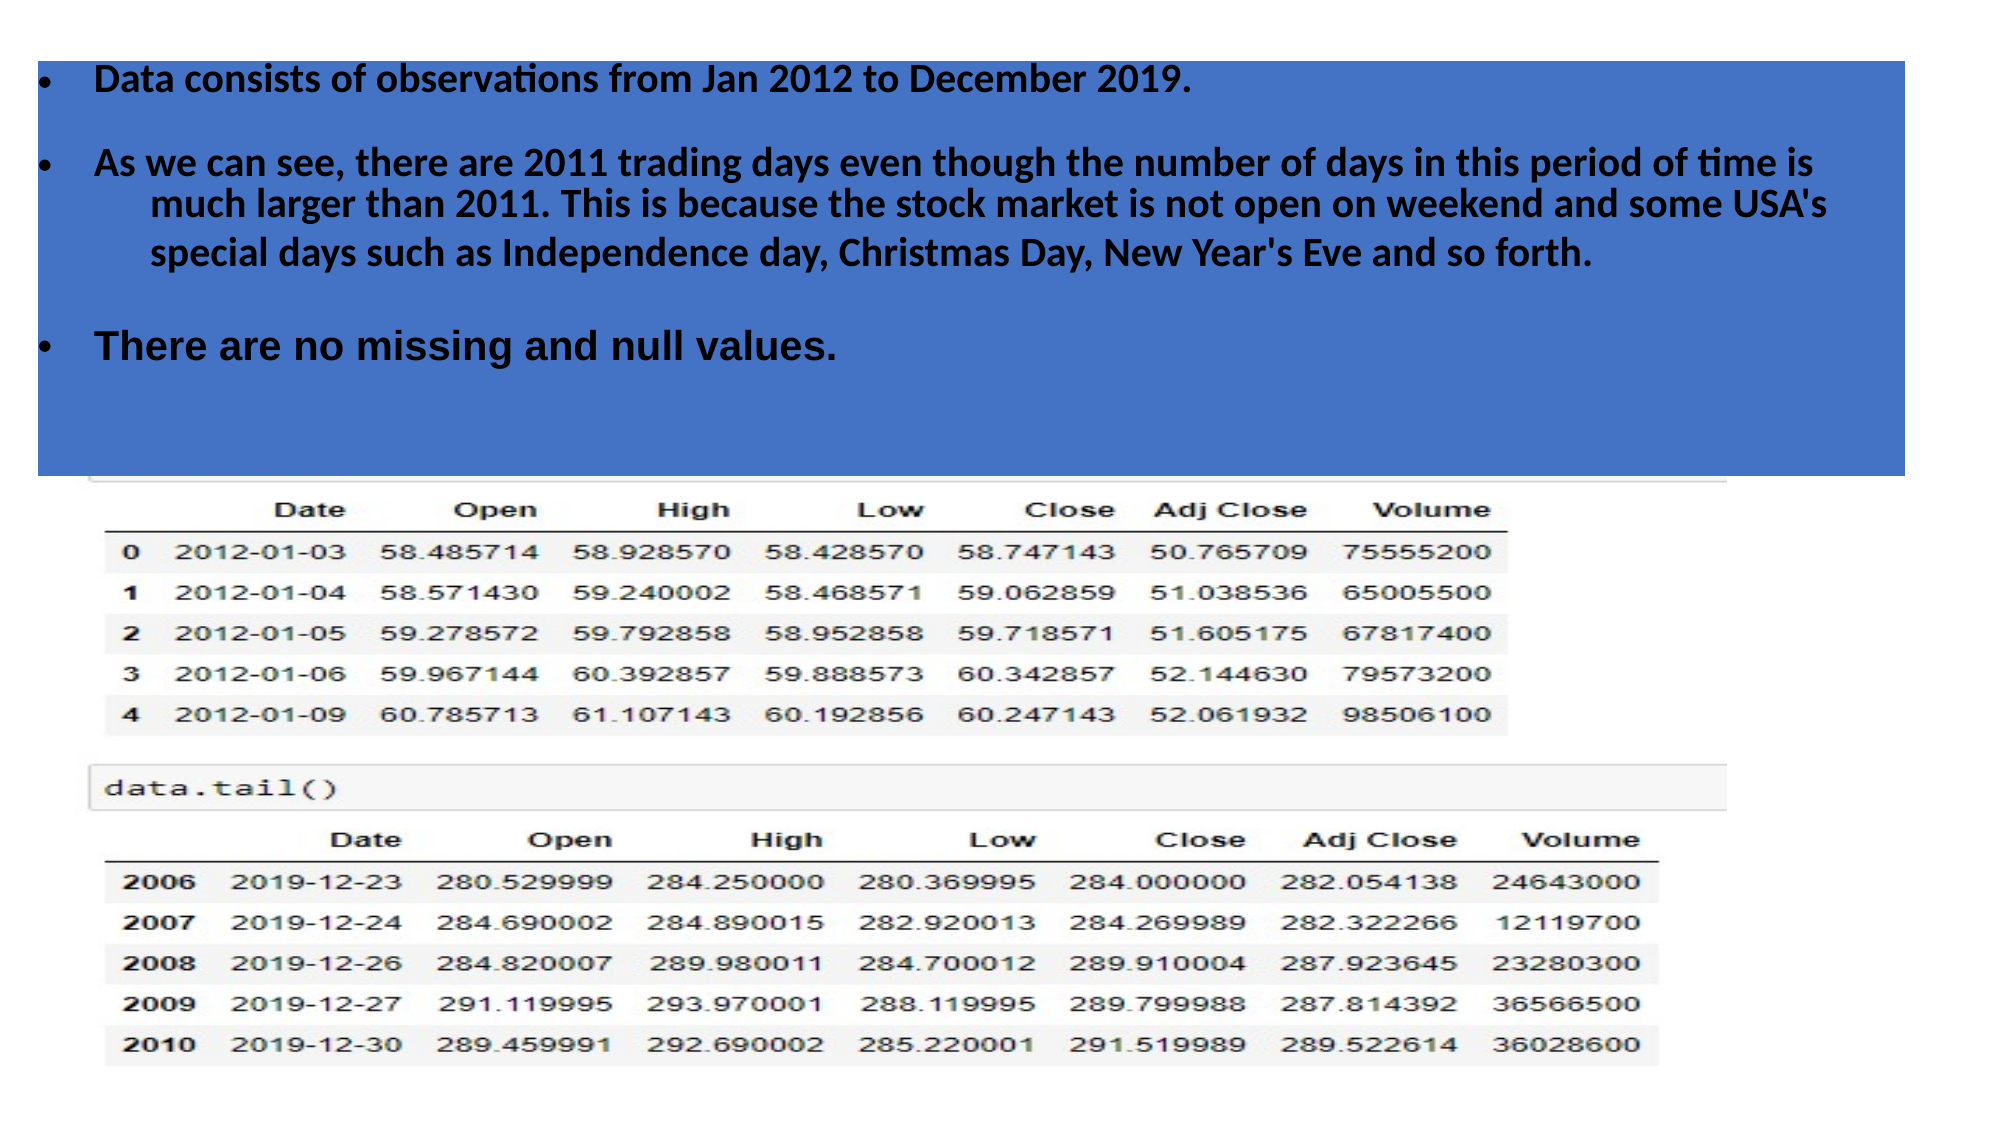

| Data consists of observations from Jan 2012 to December 2019. As we can see, there are 2011 trading days even though the number of days in this period of time is much larger than 2011. This is because the stock market is not open on weekend and some USA's special days such as Independence day, Christmas Day, New Year's Eve and so forth.  There are no missing and null values. |
| --- |